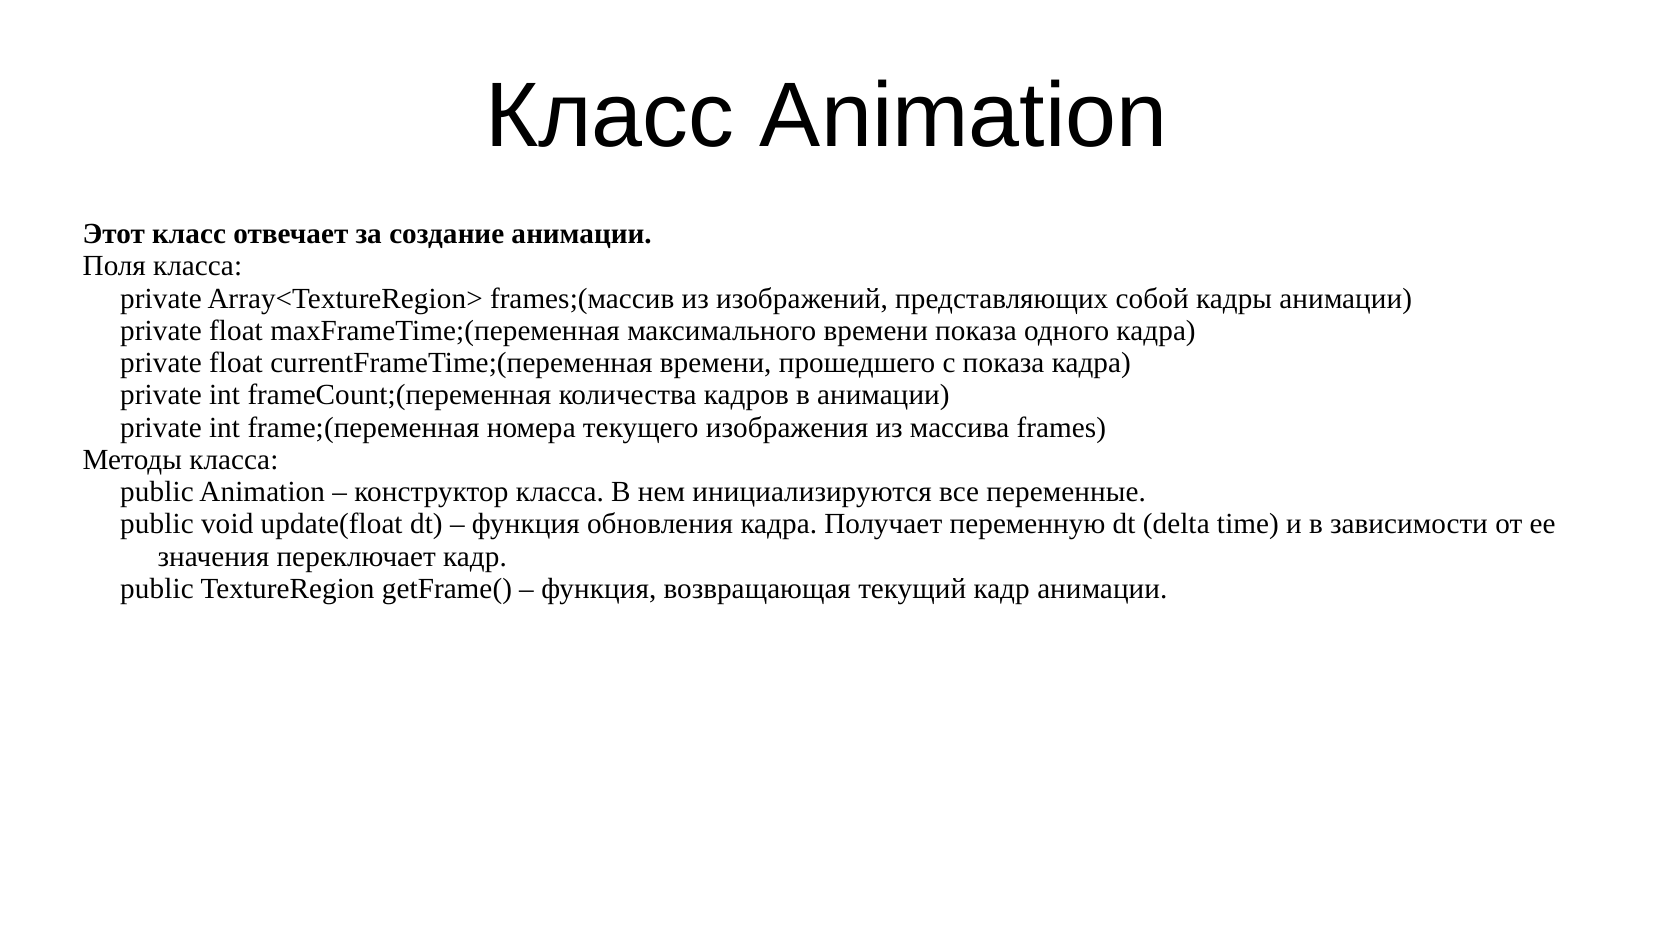

# Класс Animation
Этот класс отвечает за создание анимации.
Поля класса:
private Array<TextureRegion> frames;(массив из изображений, представляющих собой кадры анимации)
private float maxFrameTime;(переменная максимального времени показа одного кадра)
private float currentFrameTime;(переменная времени, прошедшего с показа кадра)
private int frameCount;(переменная количества кадров в анимации)
private int frame;(переменная номера текущего изображения из массива frames)
Методы класса:
public Animation – конструктор класса. В нем инициализируются все переменные.
public void update(float dt) – функция обновления кадра. Получает переменную dt (delta time) и в зависимости от ее значения переключает кадр.
public TextureRegion getFrame() – функция, возвращающая текущий кадр анимации.